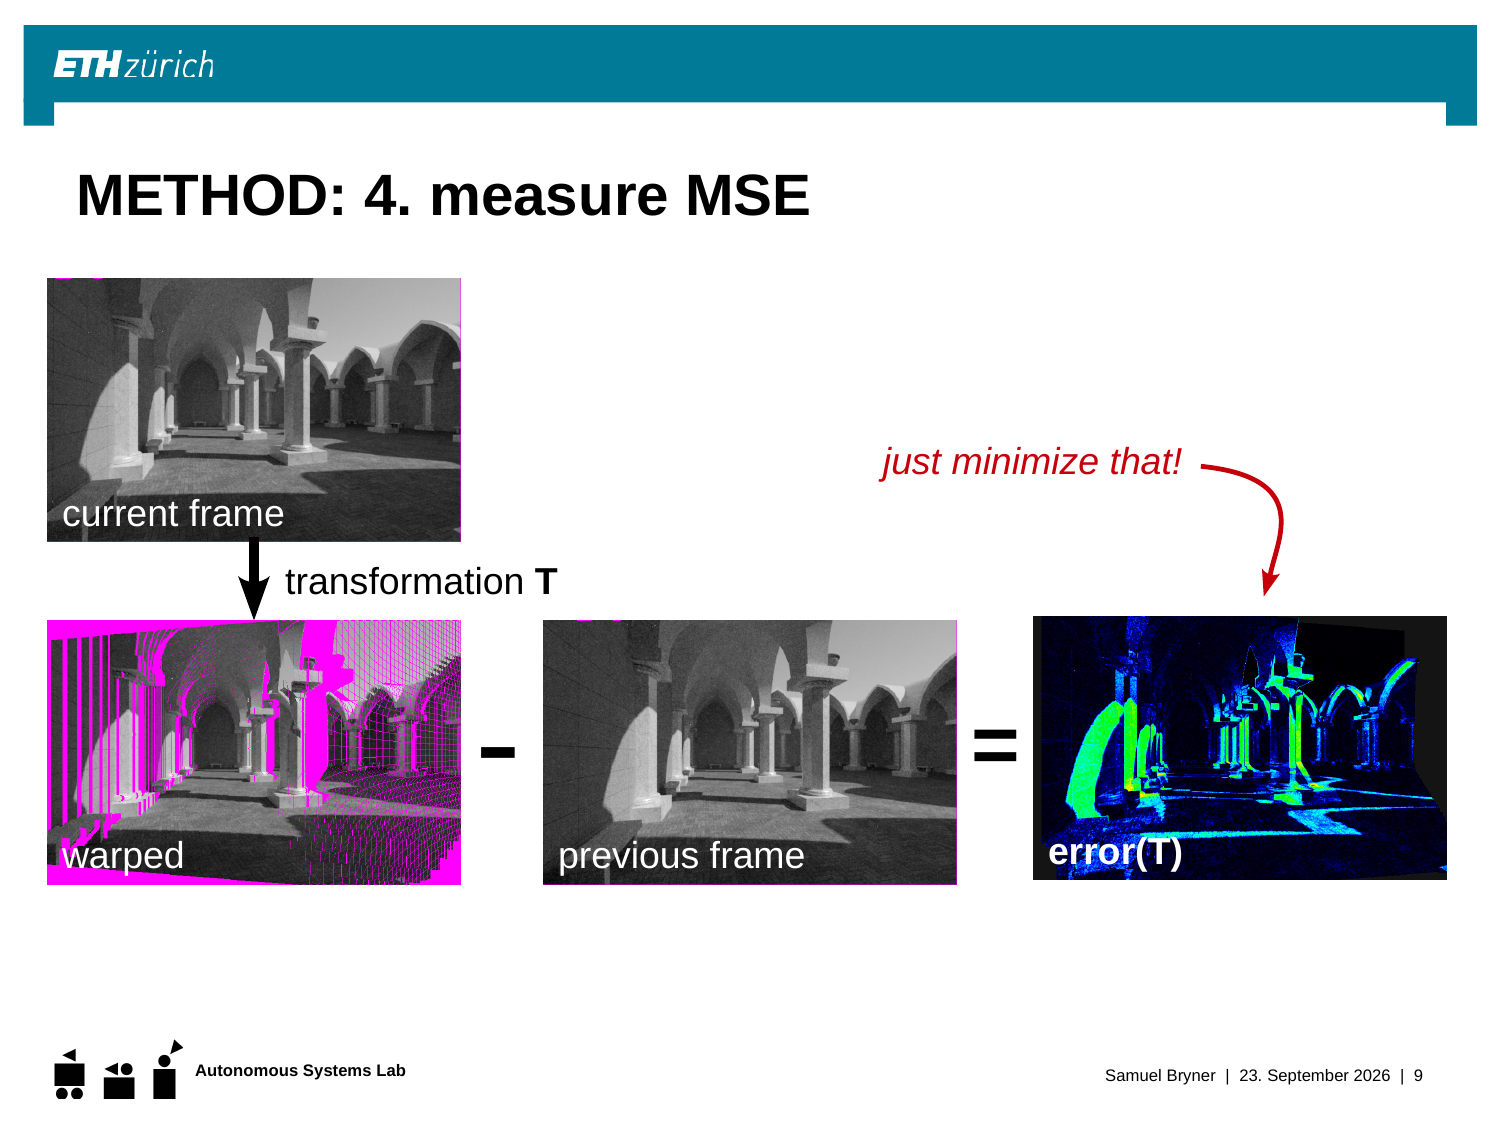

# METHOD: 4. measure MSE
current frame
just minimize that!
transformation T
error(T)
warped
previous frame
-
=
Samuel Bryner
9